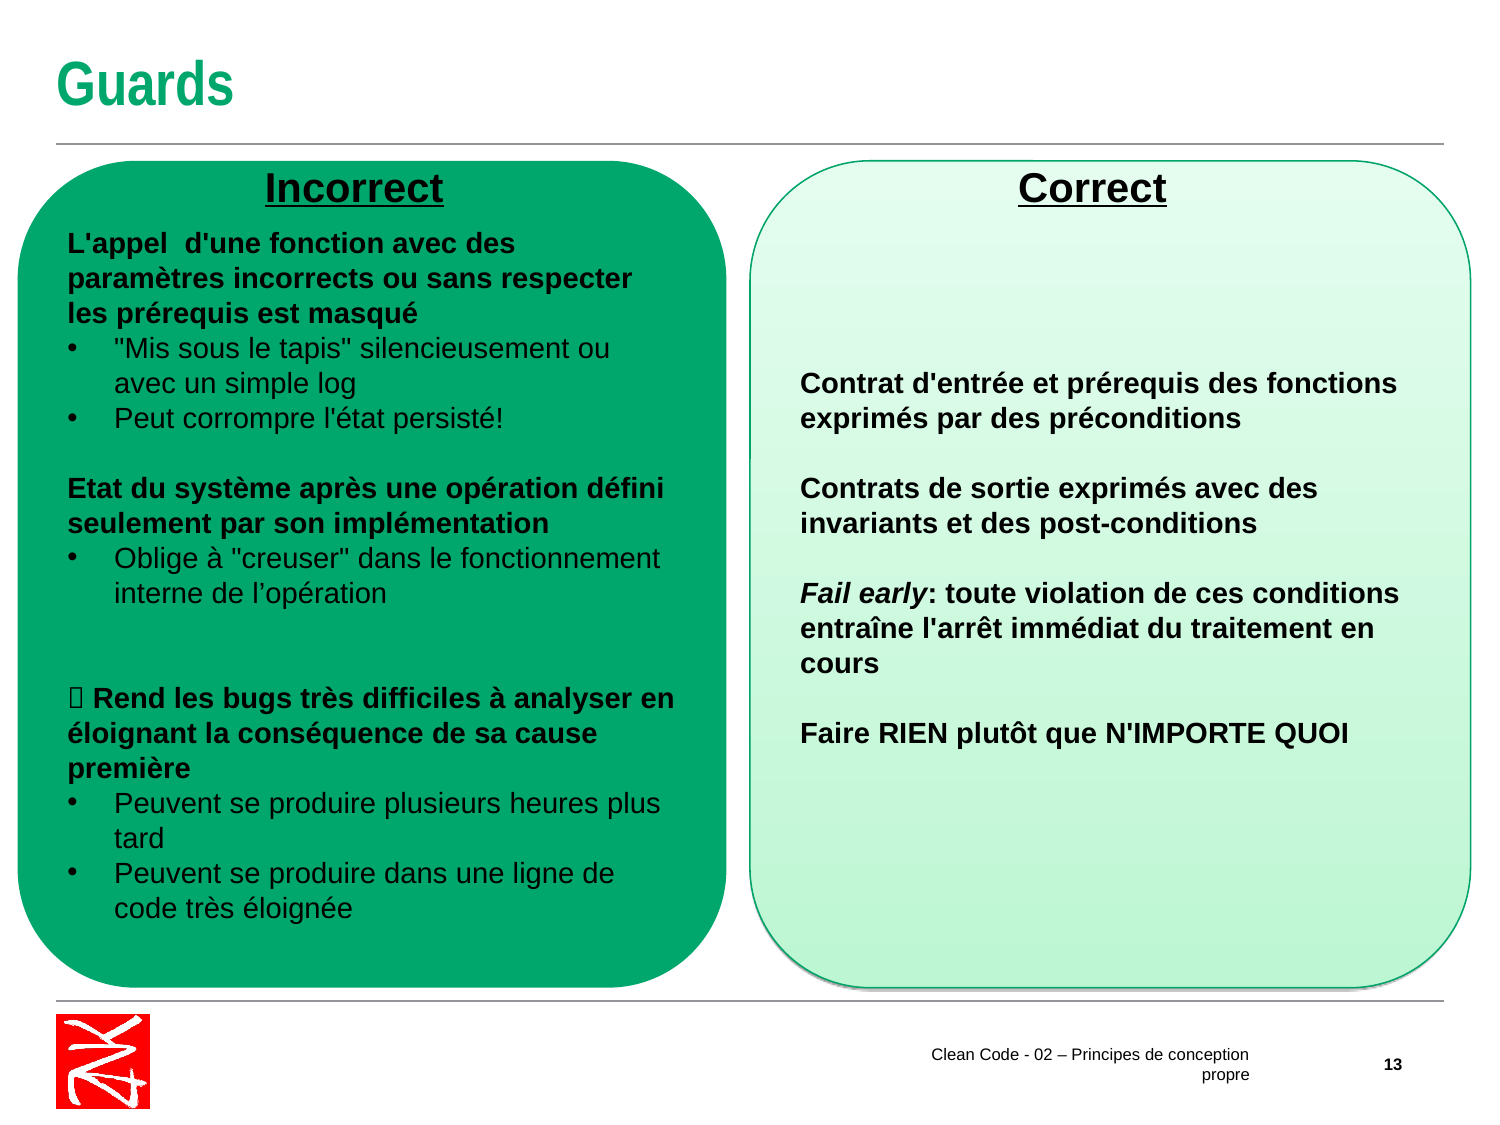

# Guards
L'appel d'une fonction avec des paramètres incorrects ou sans respecter les prérequis est masqué
"Mis sous le tapis" silencieusement ou avec un simple log
Peut corrompre l'état persisté!
Etat du système après une opération défini seulement par son implémentation
Oblige à "creuser" dans le fonctionnement interne de l’opération
 Rend les bugs très difficiles à analyser en éloignant la conséquence de sa cause première
Peuvent se produire plusieurs heures plus tard
Peuvent se produire dans une ligne de code très éloignée
Incorrect
Contrat d'entrée et prérequis des fonctions exprimés par des préconditions
Contrats de sortie exprimés avec des invariants et des post-conditions
Fail early: toute violation de ces conditions entraîne l'arrêt immédiat du traitement en cours
Faire RIEN plutôt que N'IMPORTE QUOI
Correct
Clean Code - 02 – Principes de conception propre